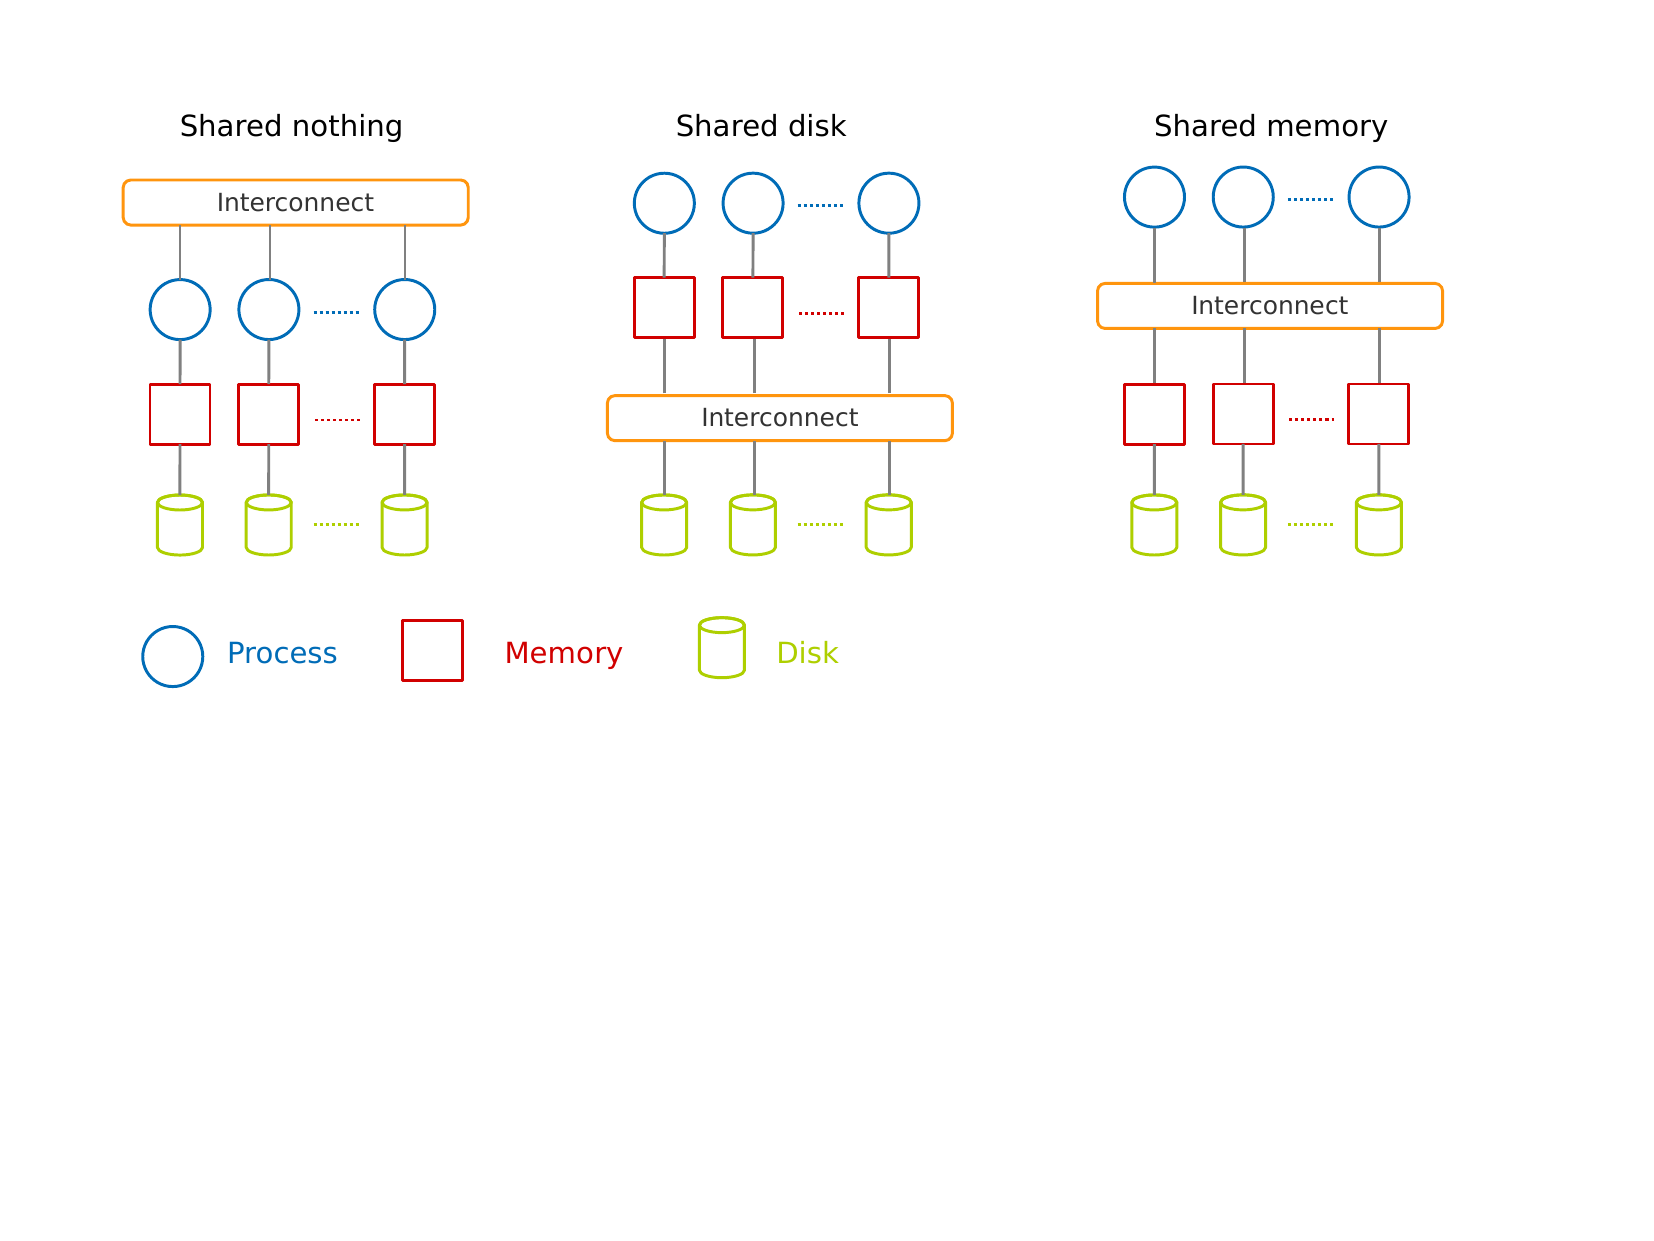

Shared nothing
Shared disk
Shared memory
Interconnect
Interconnect
Interconnect
Process
Memory
Disk